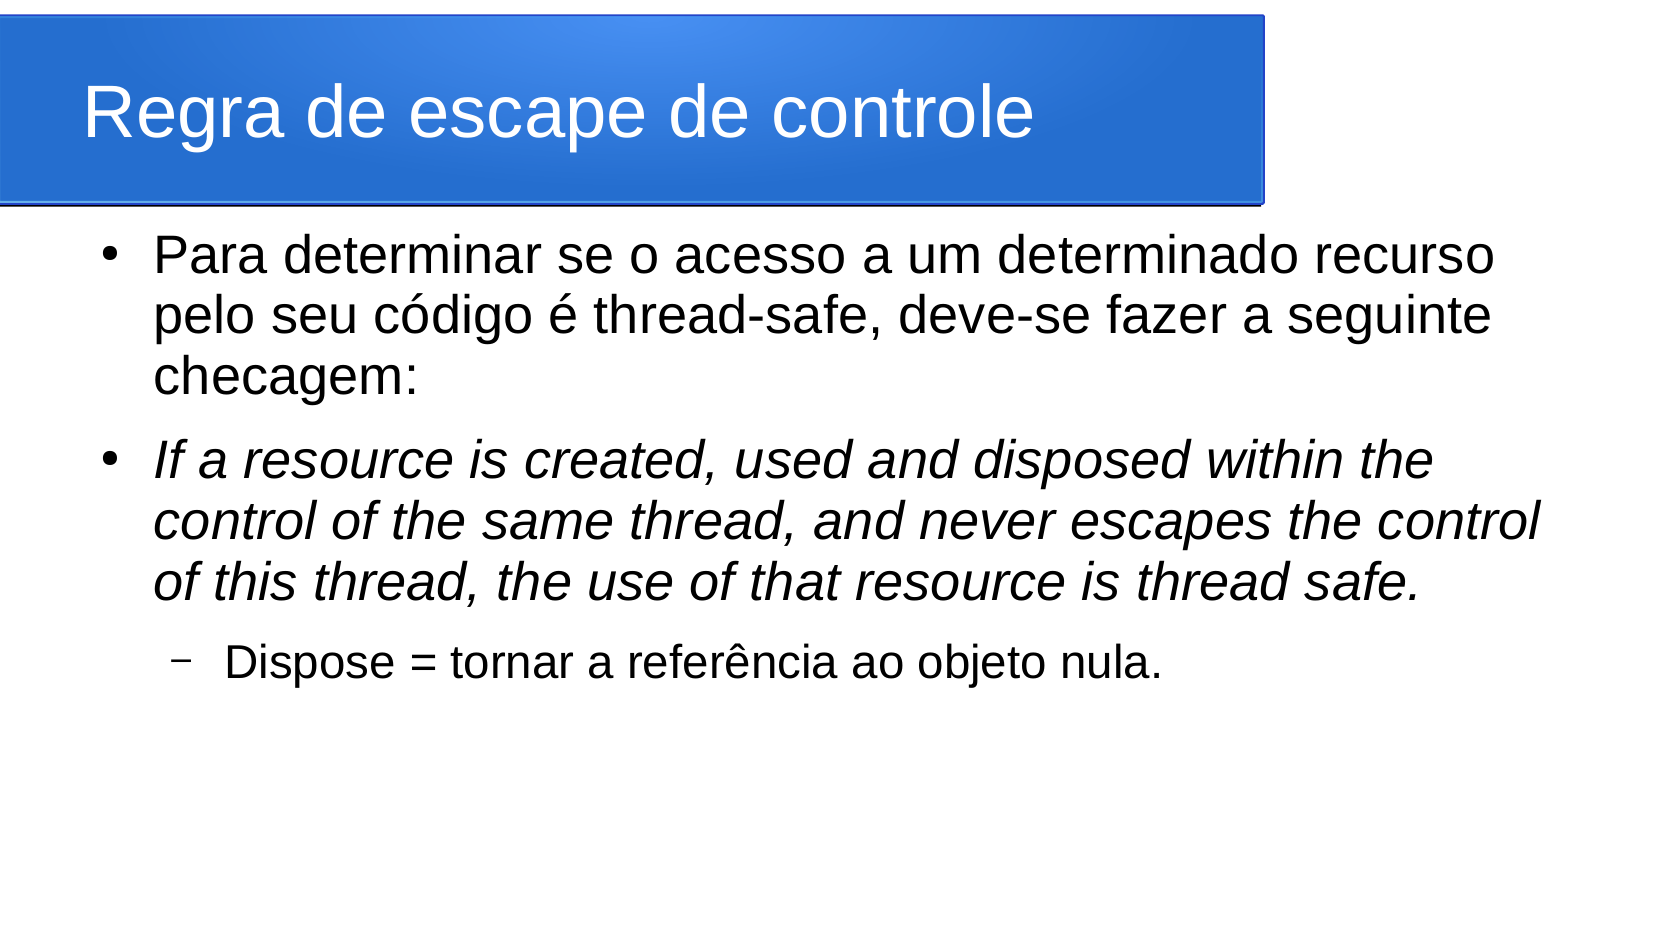

# Regra de escape de controle
Para determinar se o acesso a um determinado recurso pelo seu código é thread-safe, deve-se fazer a seguinte checagem:
If a resource is created, used and disposed within the control of the same thread, and never escapes the control of this thread, the use of that resource is thread safe.
Dispose = tornar a referência ao objeto nula.